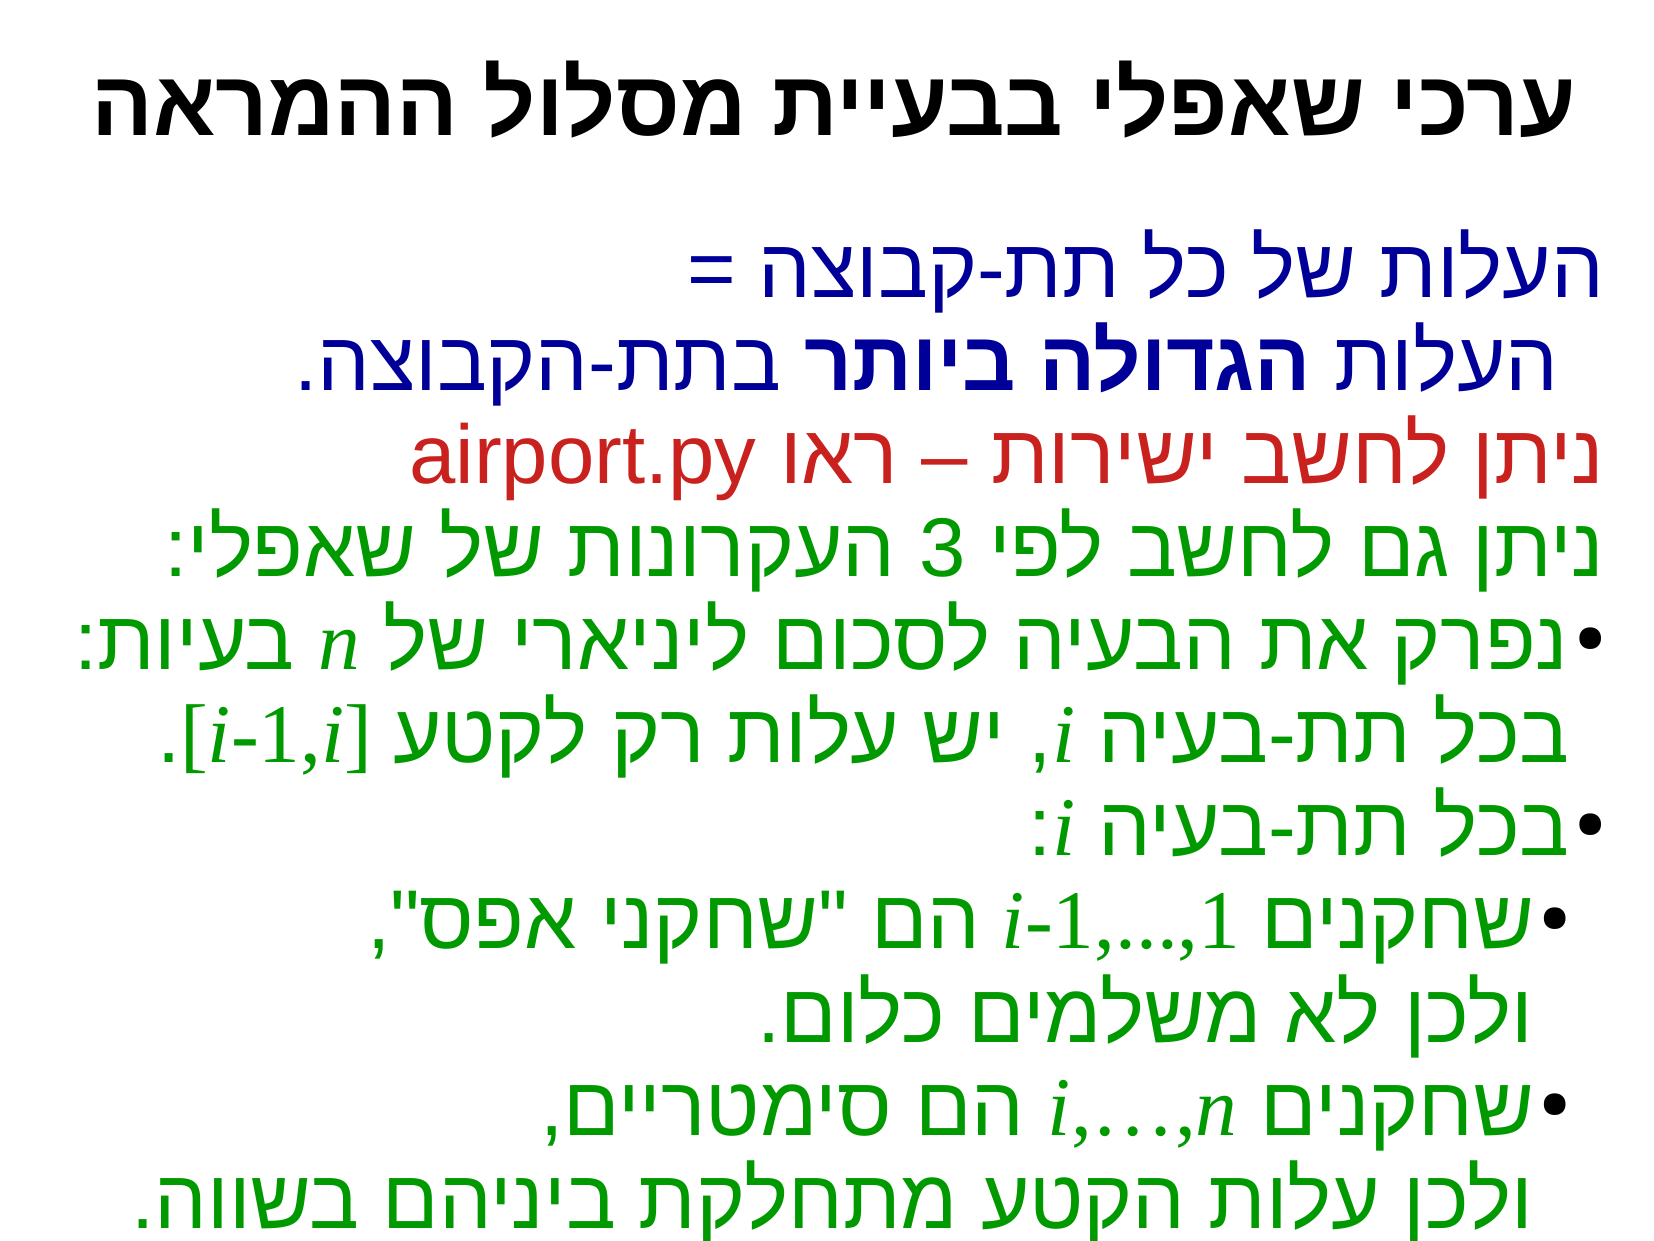

# ערכי שאפלי בבעיית מסלול ההמראה
העלות של כל תת-קבוצה =
 העלות הגדולה ביותר בתת-הקבוצה.
ניתן לחשב ישירות – ראו airport.py
ניתן גם לחשב לפי 3 העקרונות של שאפלי:
נפרק את הבעיה לסכום ליניארי של n בעיות: בכל תת-בעיה i, יש עלות רק לקטע [i-1,i].
בכל תת-בעיה i:
שחקנים 1,...,i-1 הם "שחקני אפס",
	ולכן לא משלמים כלום.
שחקנים i,…,n הם סימטריים,
ולכן עלות הקטע מתחלקת ביניהם בשווה.